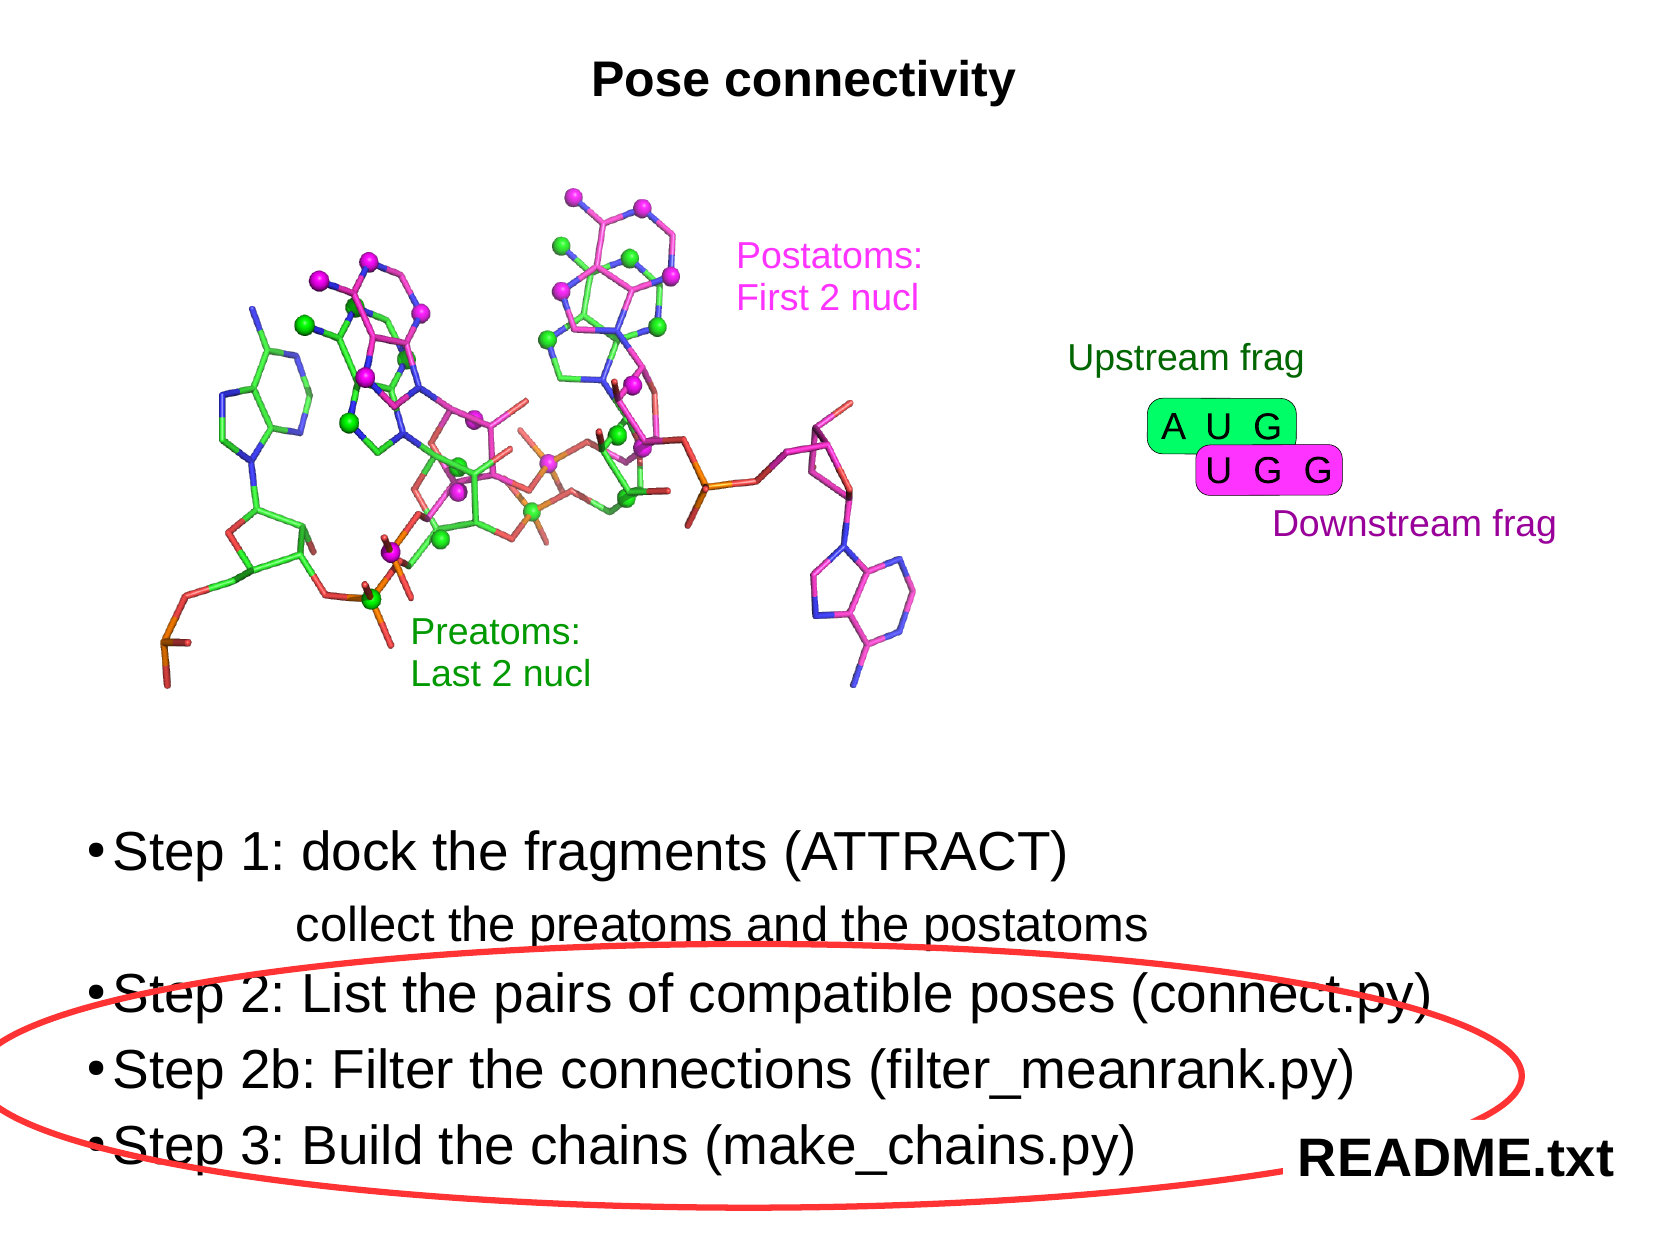

Pose connectivity
Postatoms:
First 2 nucl
Upstream frag
A U G
U G G
Downstream frag
Preatoms:
Last 2 nucl
# Step 1: dock the fragments (ATTRACT)
 collect the preatoms and the postatoms
Step 2: List the pairs of compatible poses (connect.py)
Step 2b: Filter the connections (filter_meanrank.py)
Step 3: Build the chains (make_chains.py)
README.txt